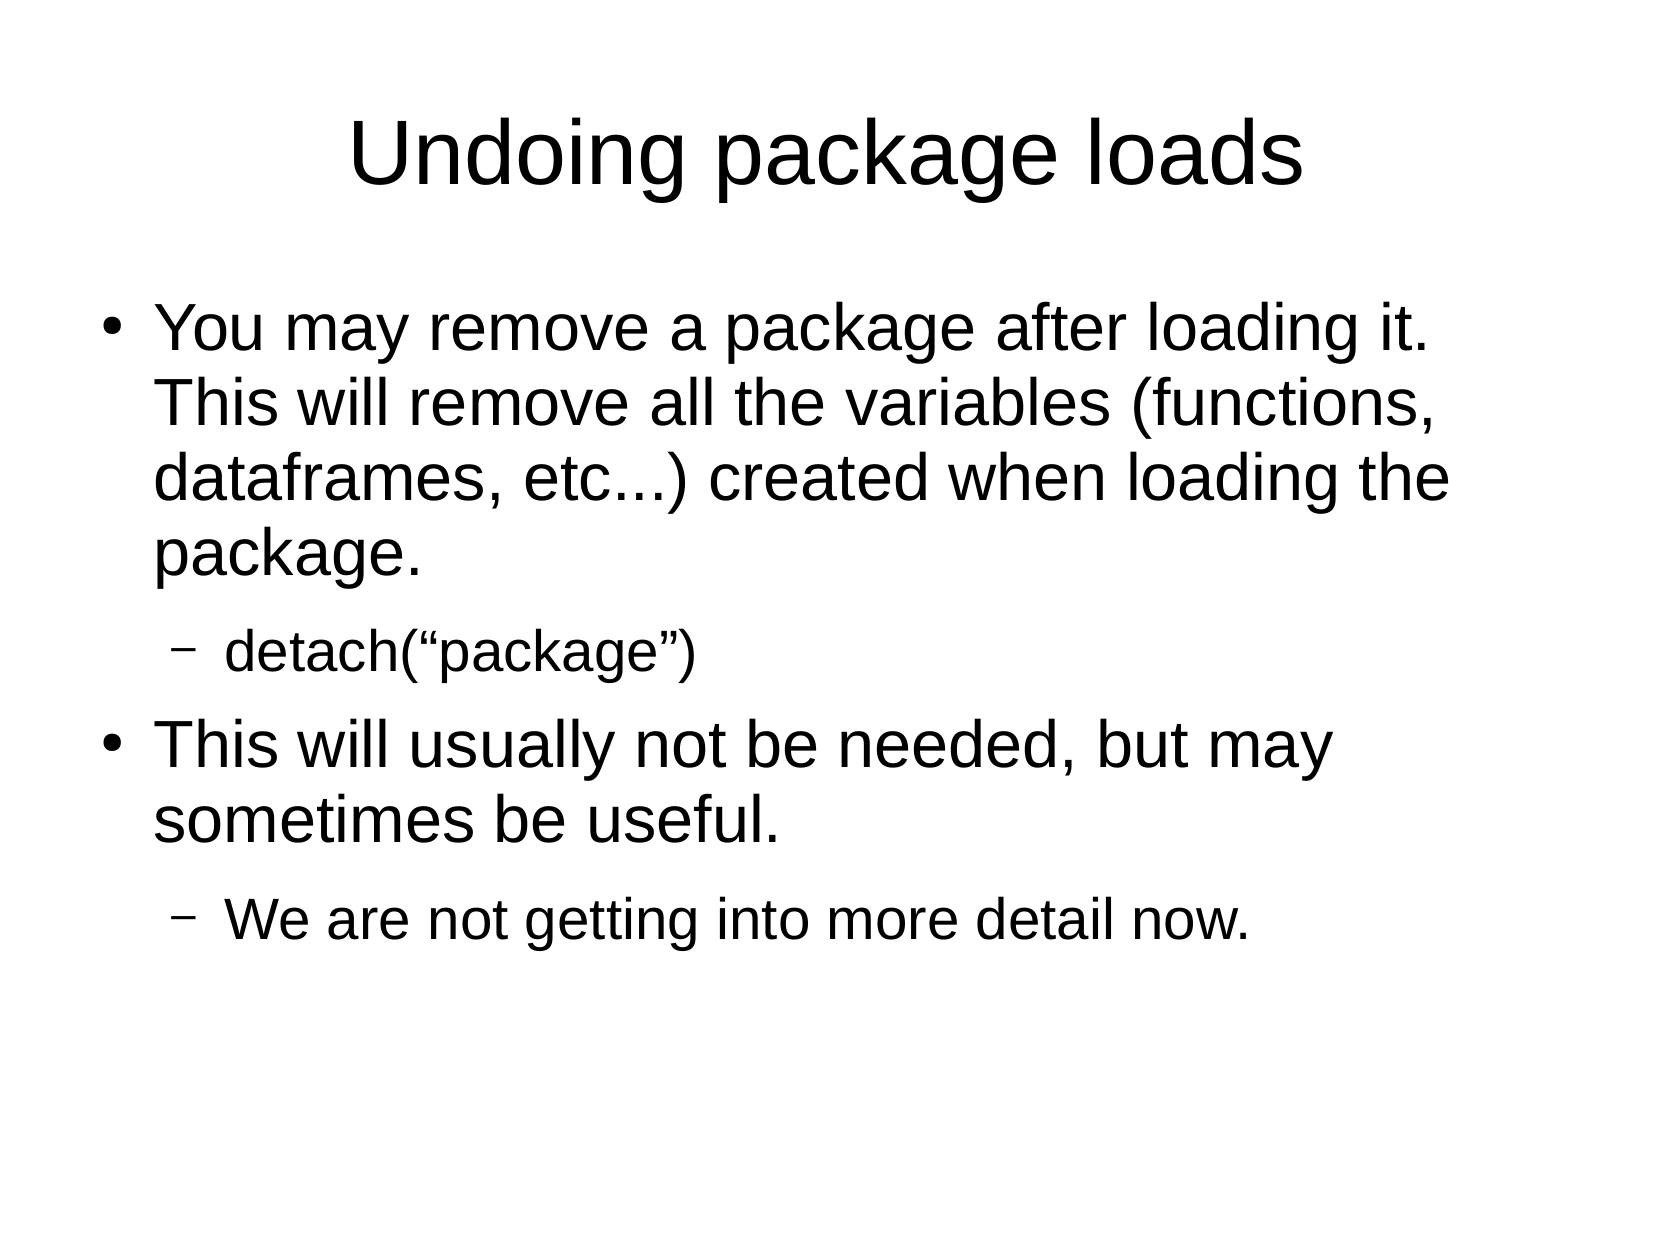

# Undoing package loads
You may remove a package after loading it. This will remove all the variables (functions, dataframes, etc...) created when loading the package.
detach(“package”)
This will usually not be needed, but may sometimes be useful.
We are not getting into more detail now.